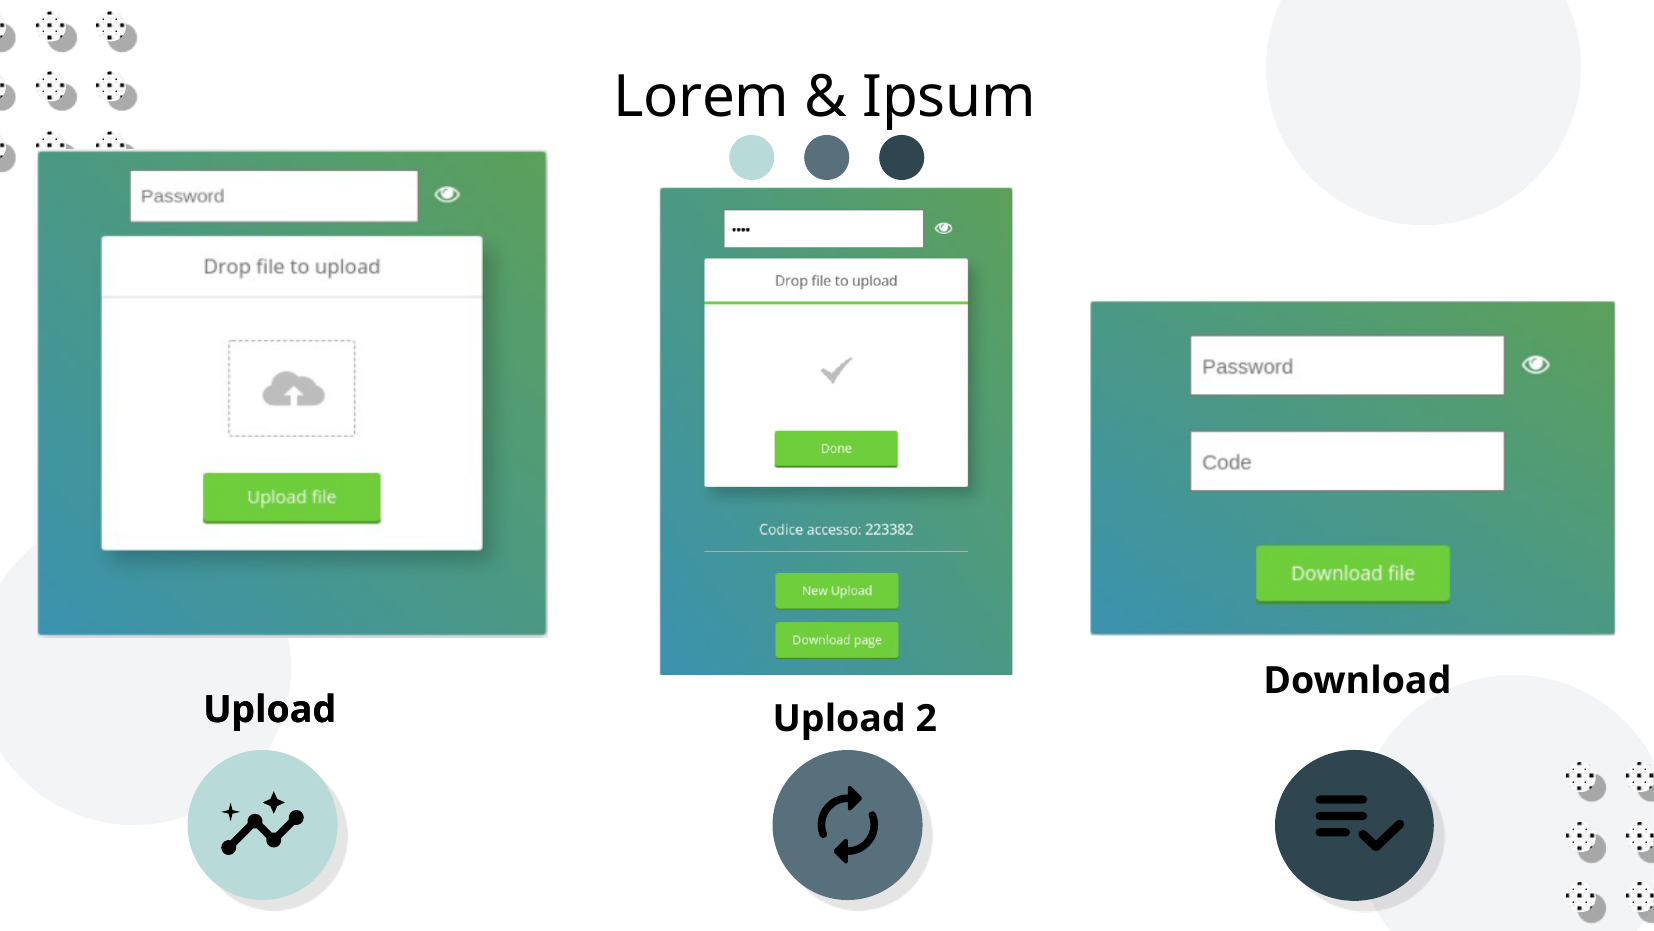

Lorem & Ipsum
Download
Upload
Upload
Upload 2